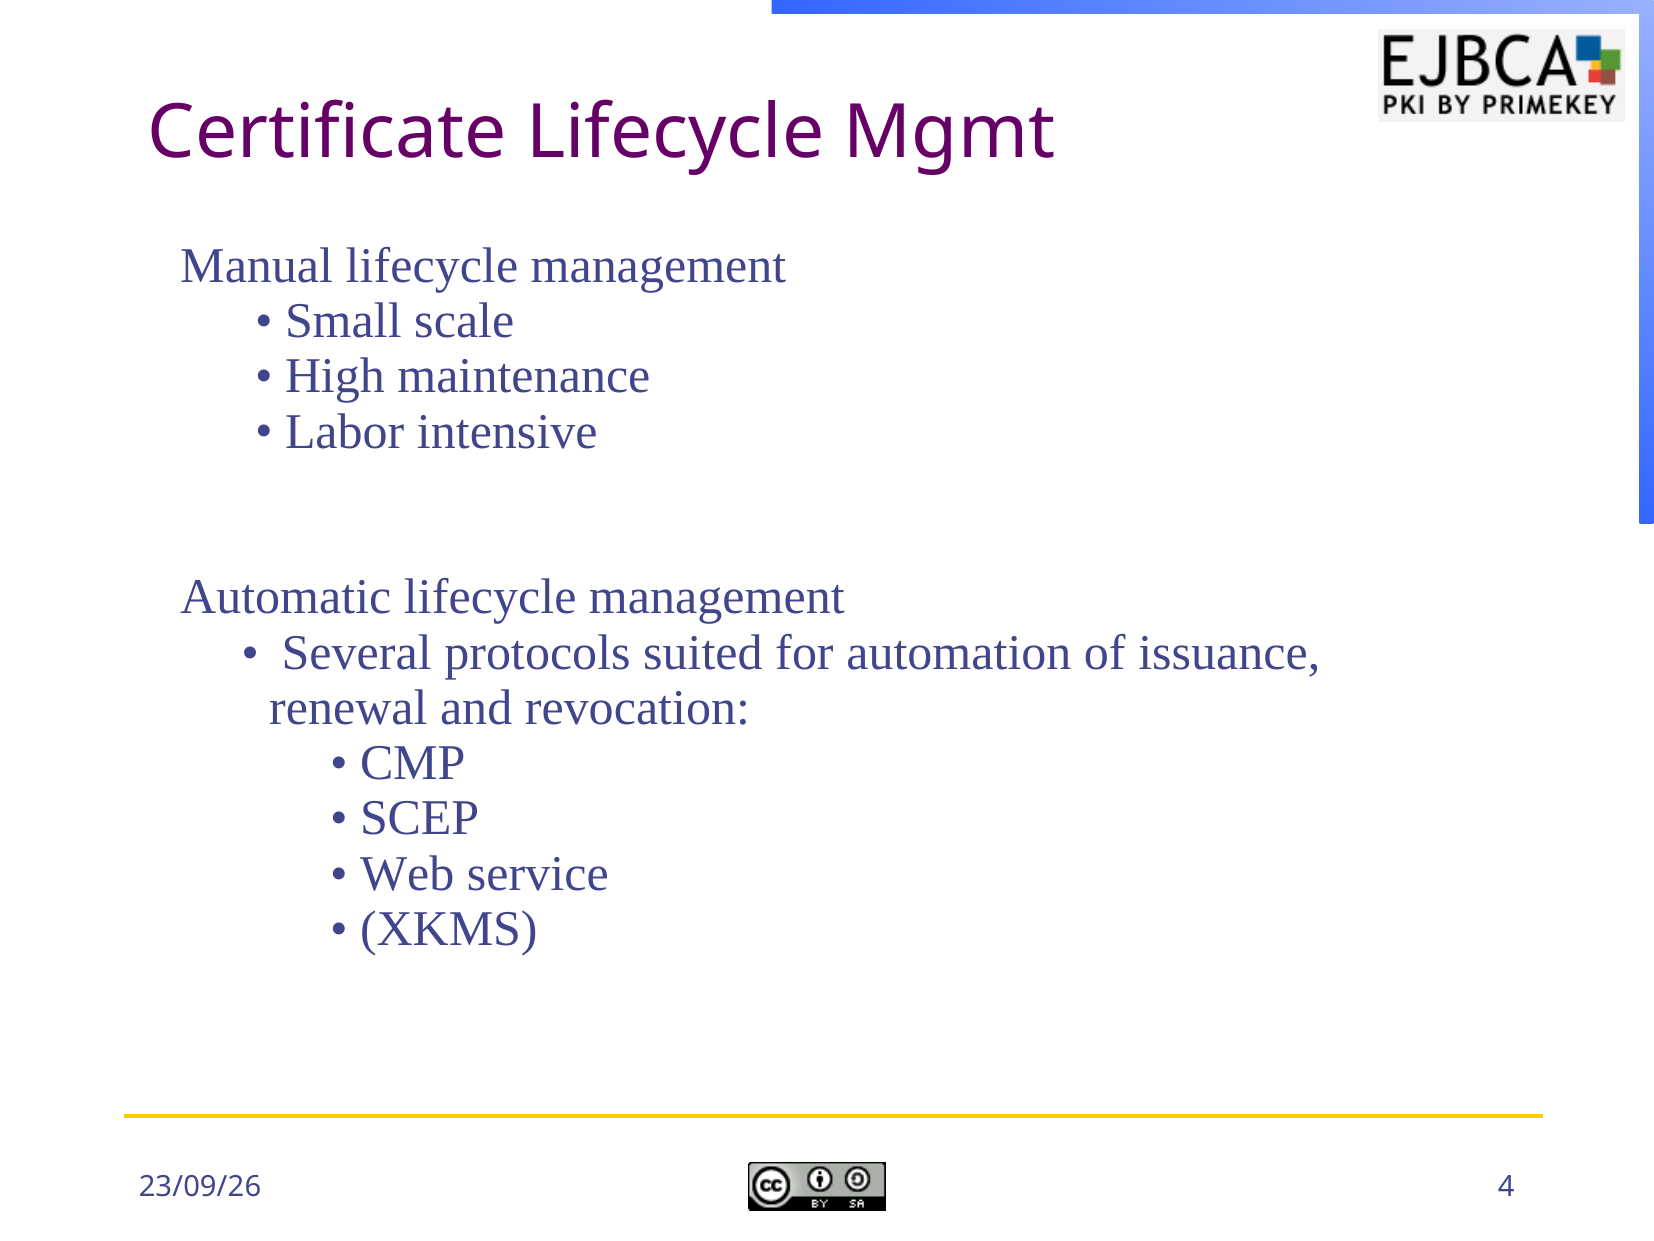

# Certificate Lifecycle Mgmt
Manual lifecycle management
 Small scale
 High maintenance
 Labor intensive
Automatic lifecycle management
 Several protocols suited for automation of issuance, renewal and revocation:
 CMP
 SCEP
 Web service
 (XKMS)
4